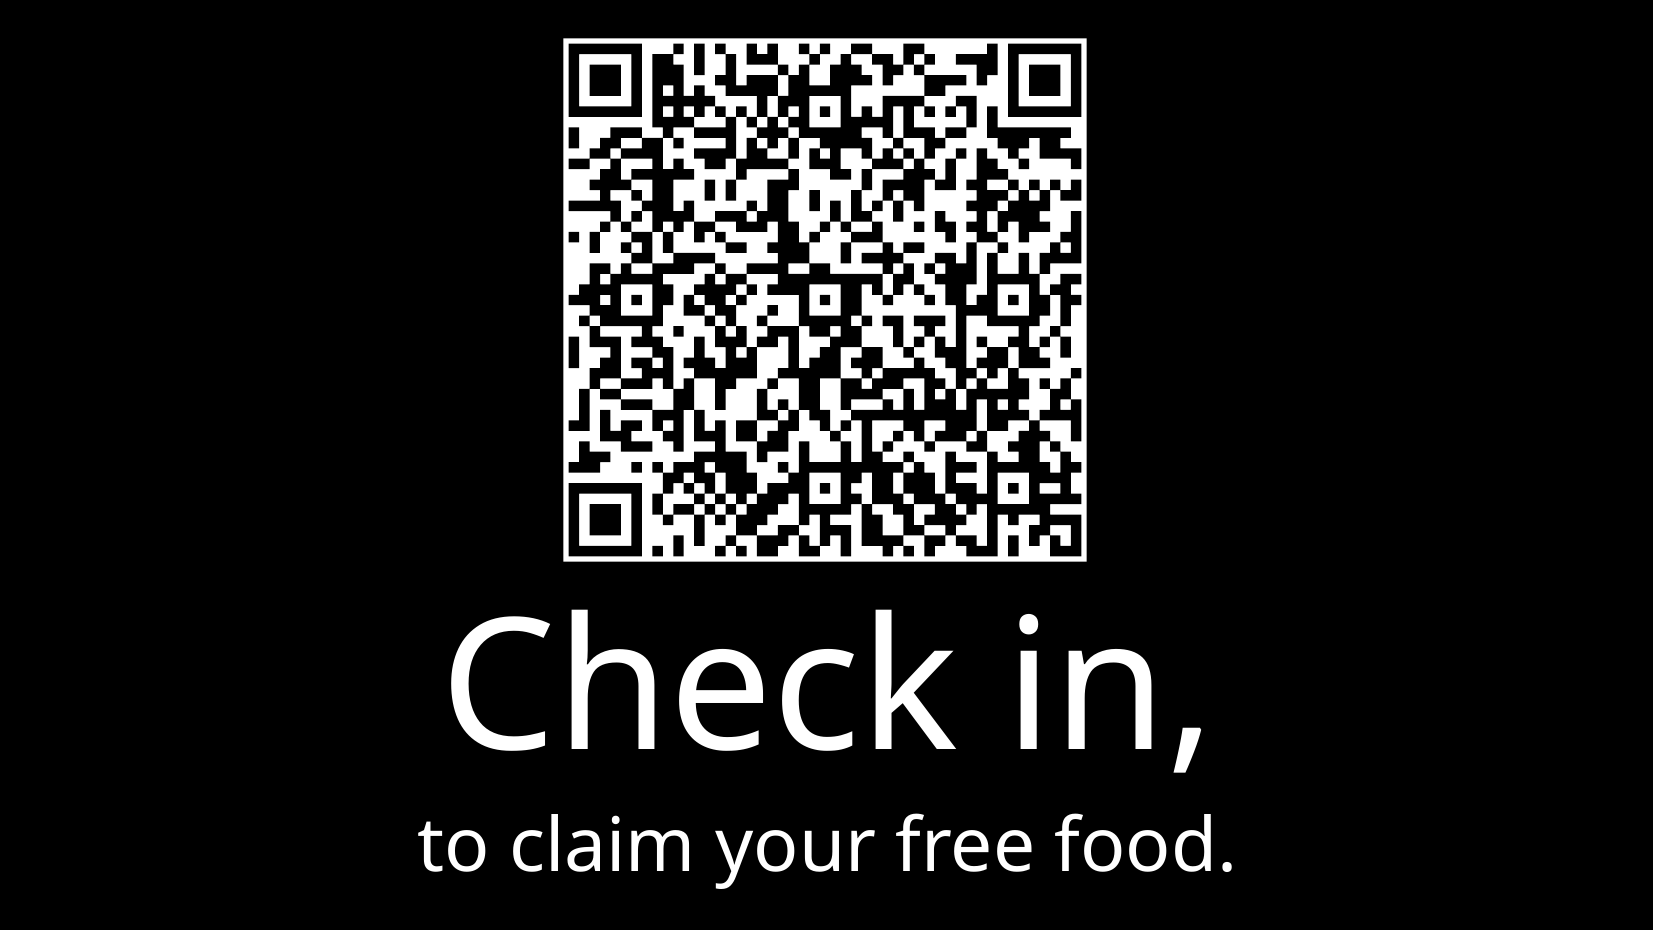

# Check in,
to claim your free food.